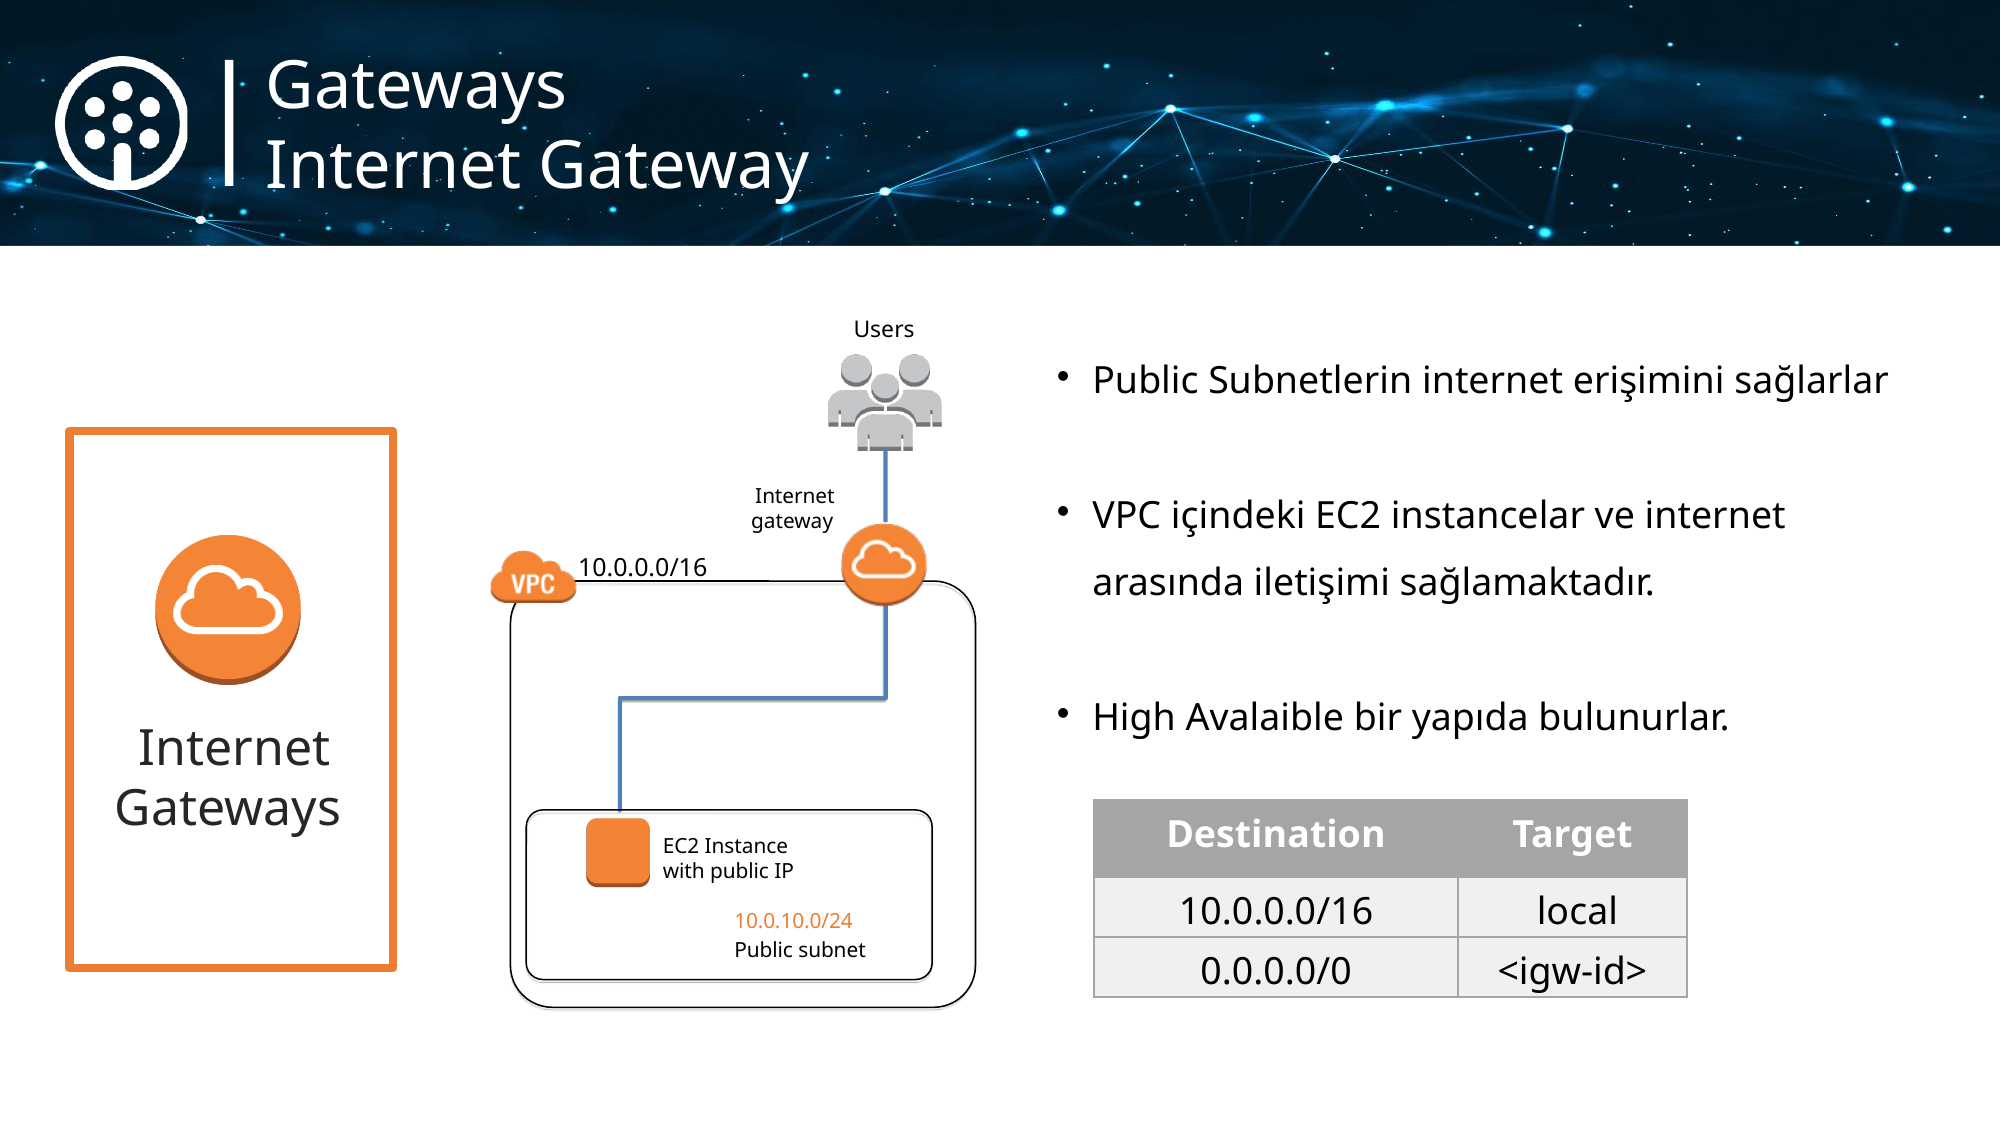

Gateways
Internet Gateway
 Users
Public Subnetlerin internet erişimini sağlarlar
VPC içindeki EC2 instancelar ve internet arasında iletişimi sağlamaktadır.
High Avalaible bir yapıda bulunurlar.
 Internet
Gateways
 Internet
gateway
10.0.0.0/16
| Destination | Target |
| --- | --- |
| 10.0.0.0/16 | local |
| 0.0.0.0/0 | <igw-id> |
EC2 Instance with public IP
10.0.10.0/24
Public subnet